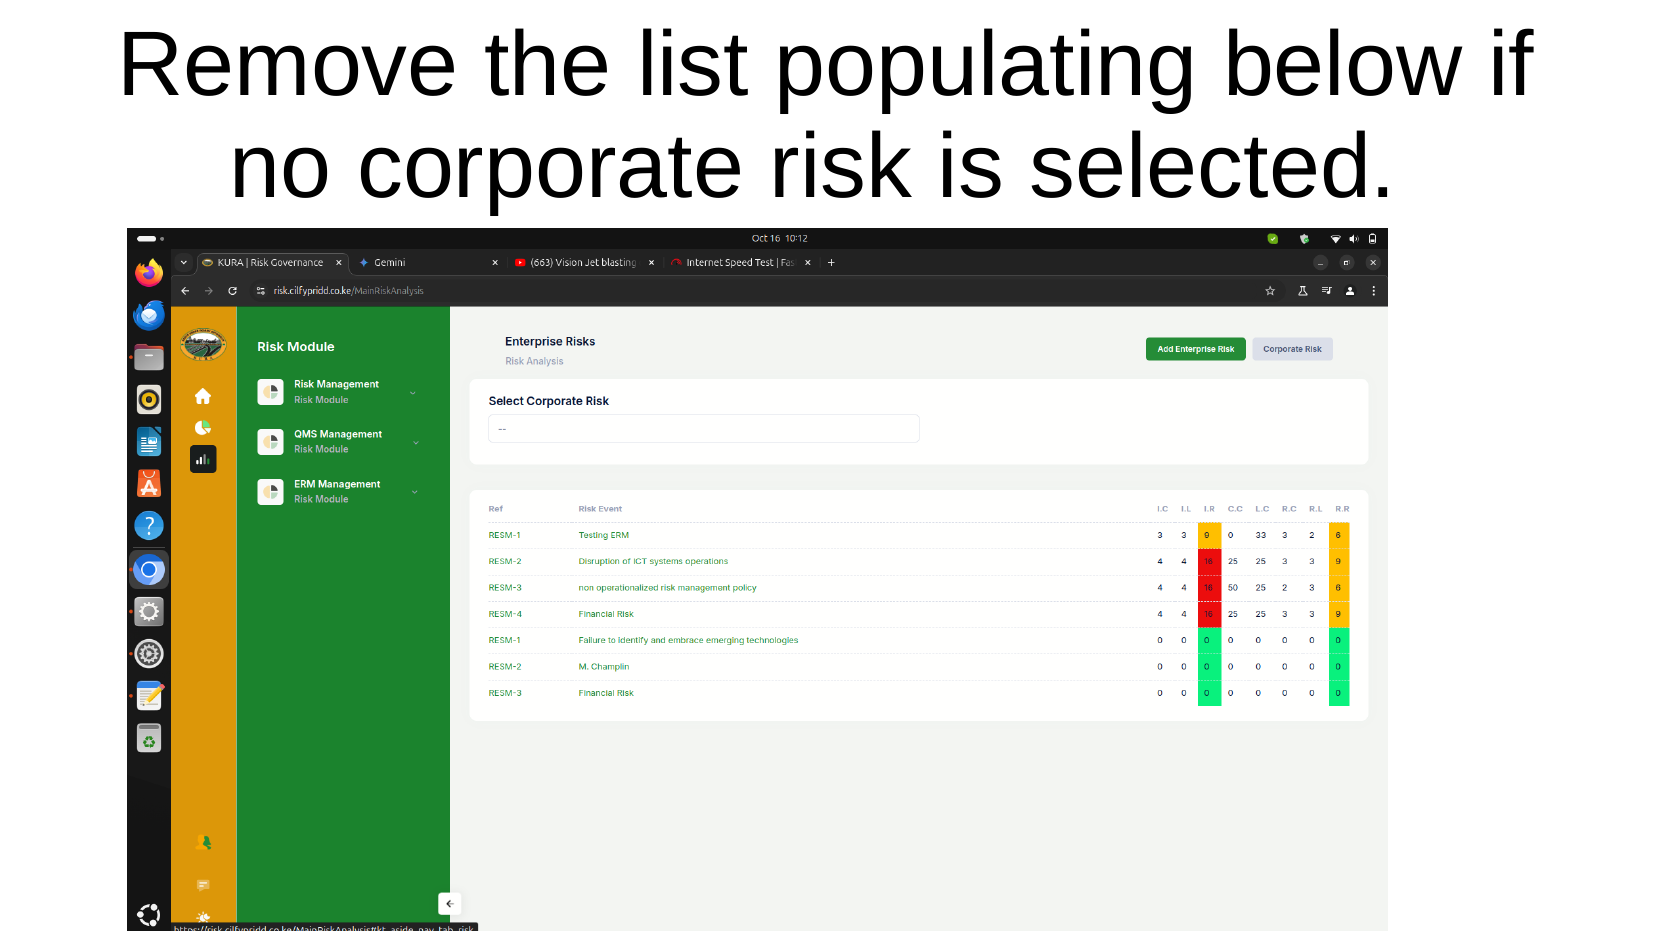

# Remove the list populating below if no corporate risk is selected.